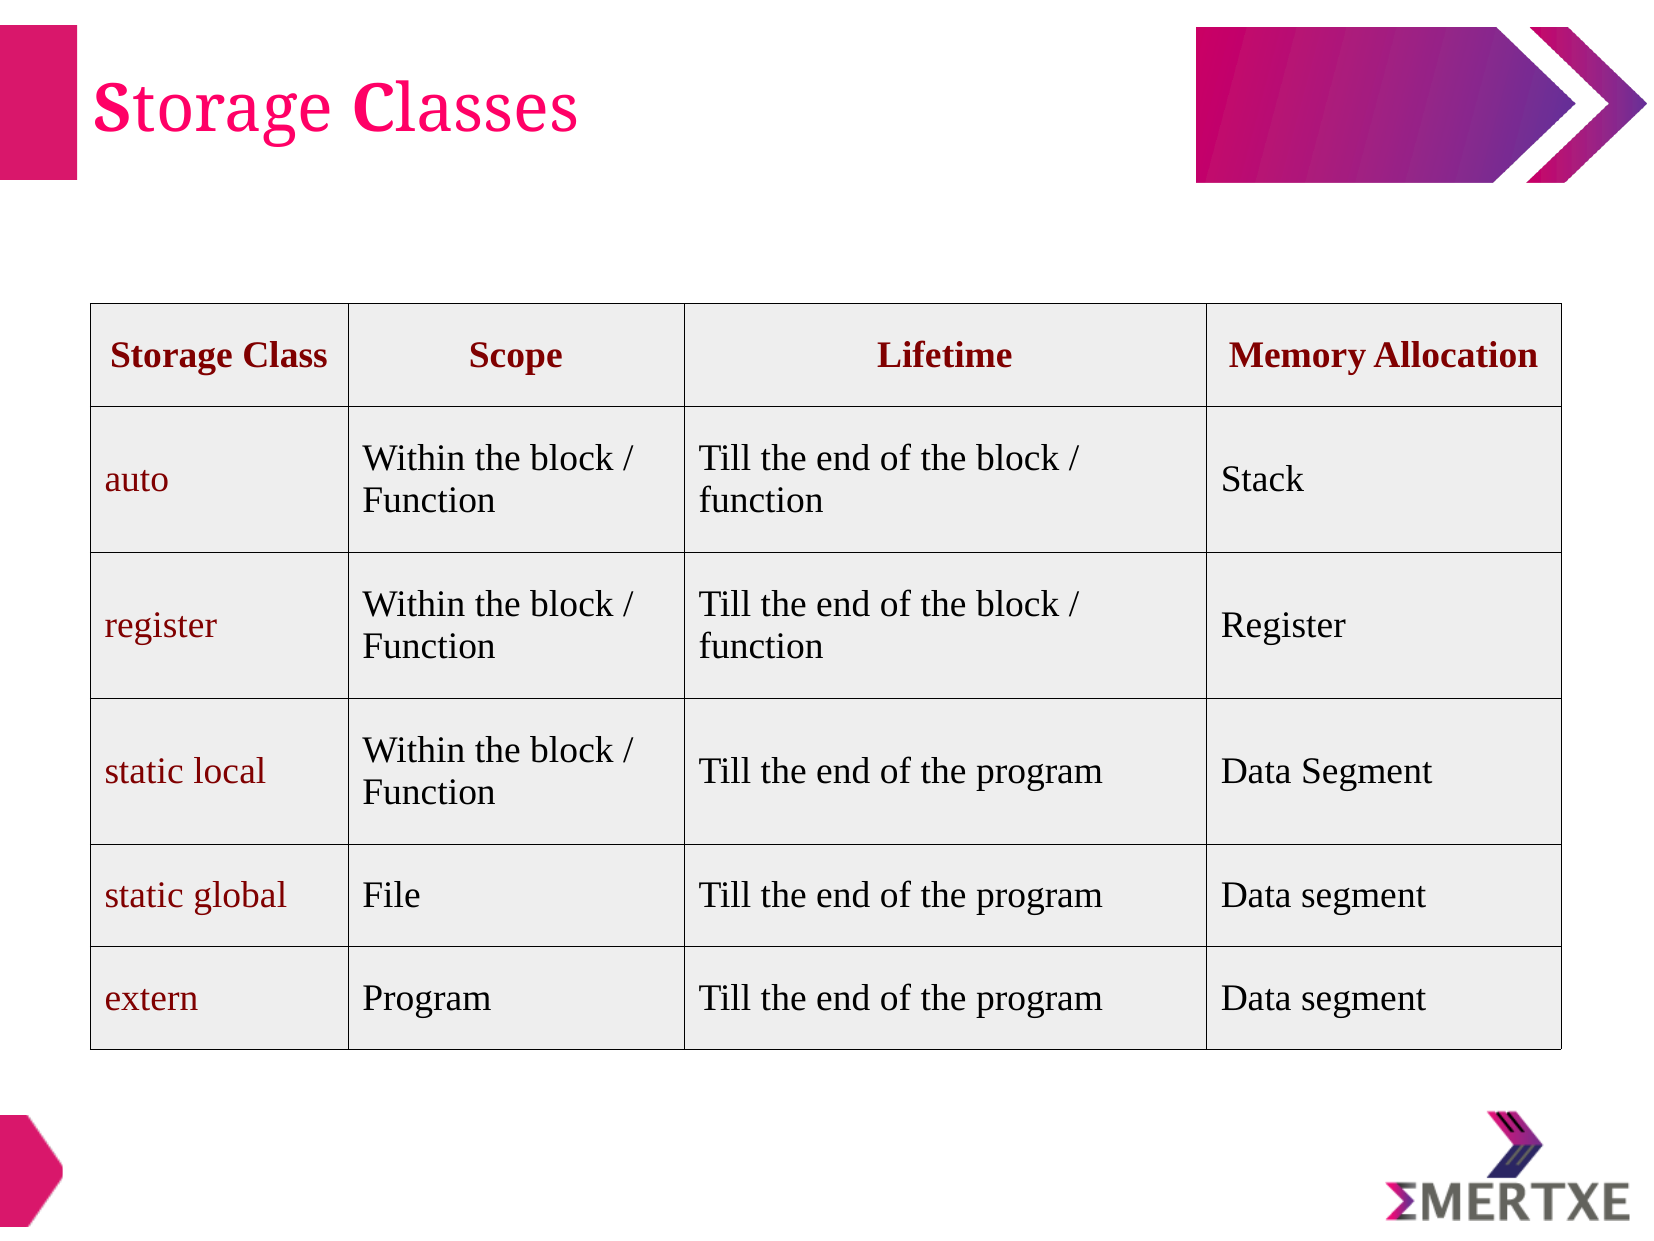

# Storage Classes
| Storage Class | Scope | Lifetime | Memory Allocation |
| --- | --- | --- | --- |
| auto | Within the block / Function | Till the end of the block / function | Stack |
| register | Within the block / Function | Till the end of the block / function | Register |
| static local | Within the block / Function | Till the end of the program | Data Segment |
| static global | File | Till the end of the program | Data segment |
| extern | Program | Till the end of the program | Data segment |